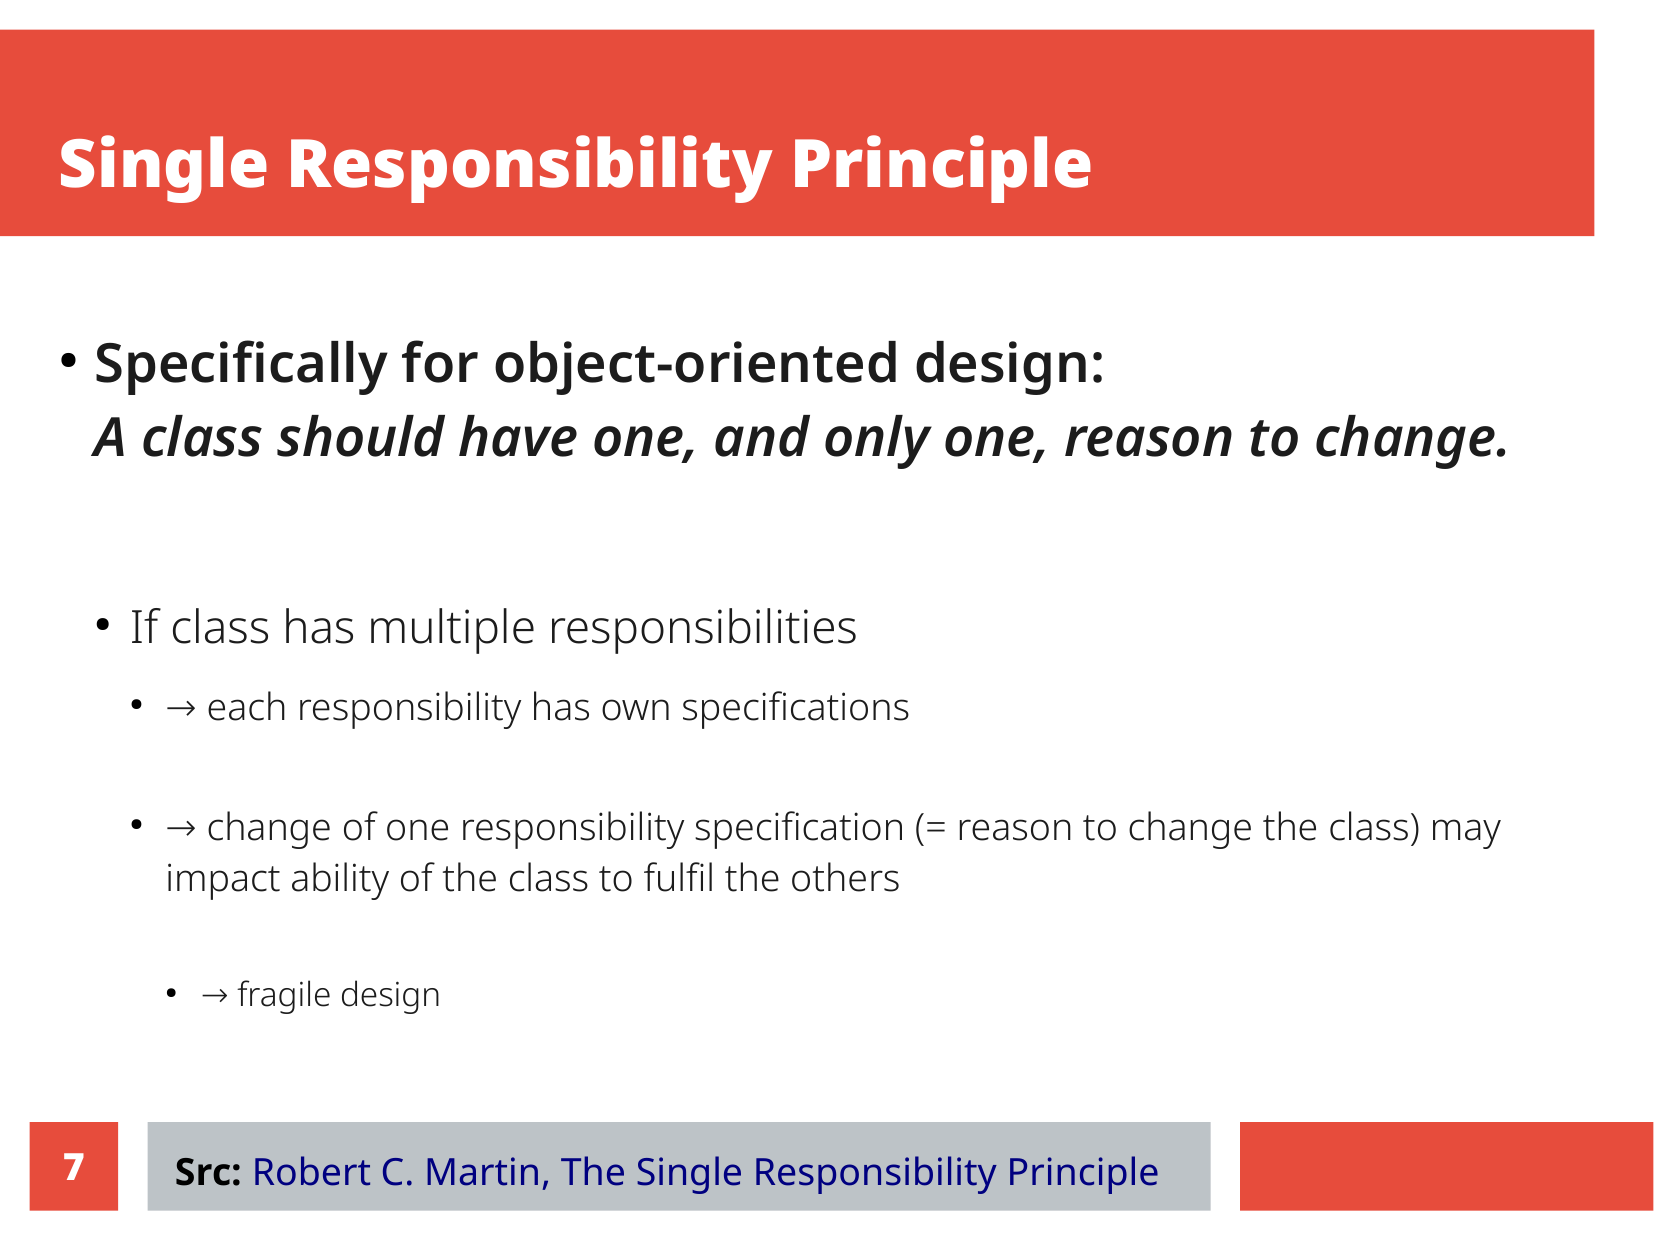

# Single Responsibility Principle
Specifically for object-oriented design:
A class should have one, and only one, reason to change.
If class has multiple responsibilities
→ each responsibility has own specifications
→ change of one responsibility specification (= reason to change the class) may impact ability of the class to fulfil the others
→ fragile design
7
Src: Robert C. Martin, The Single Responsibility Principle